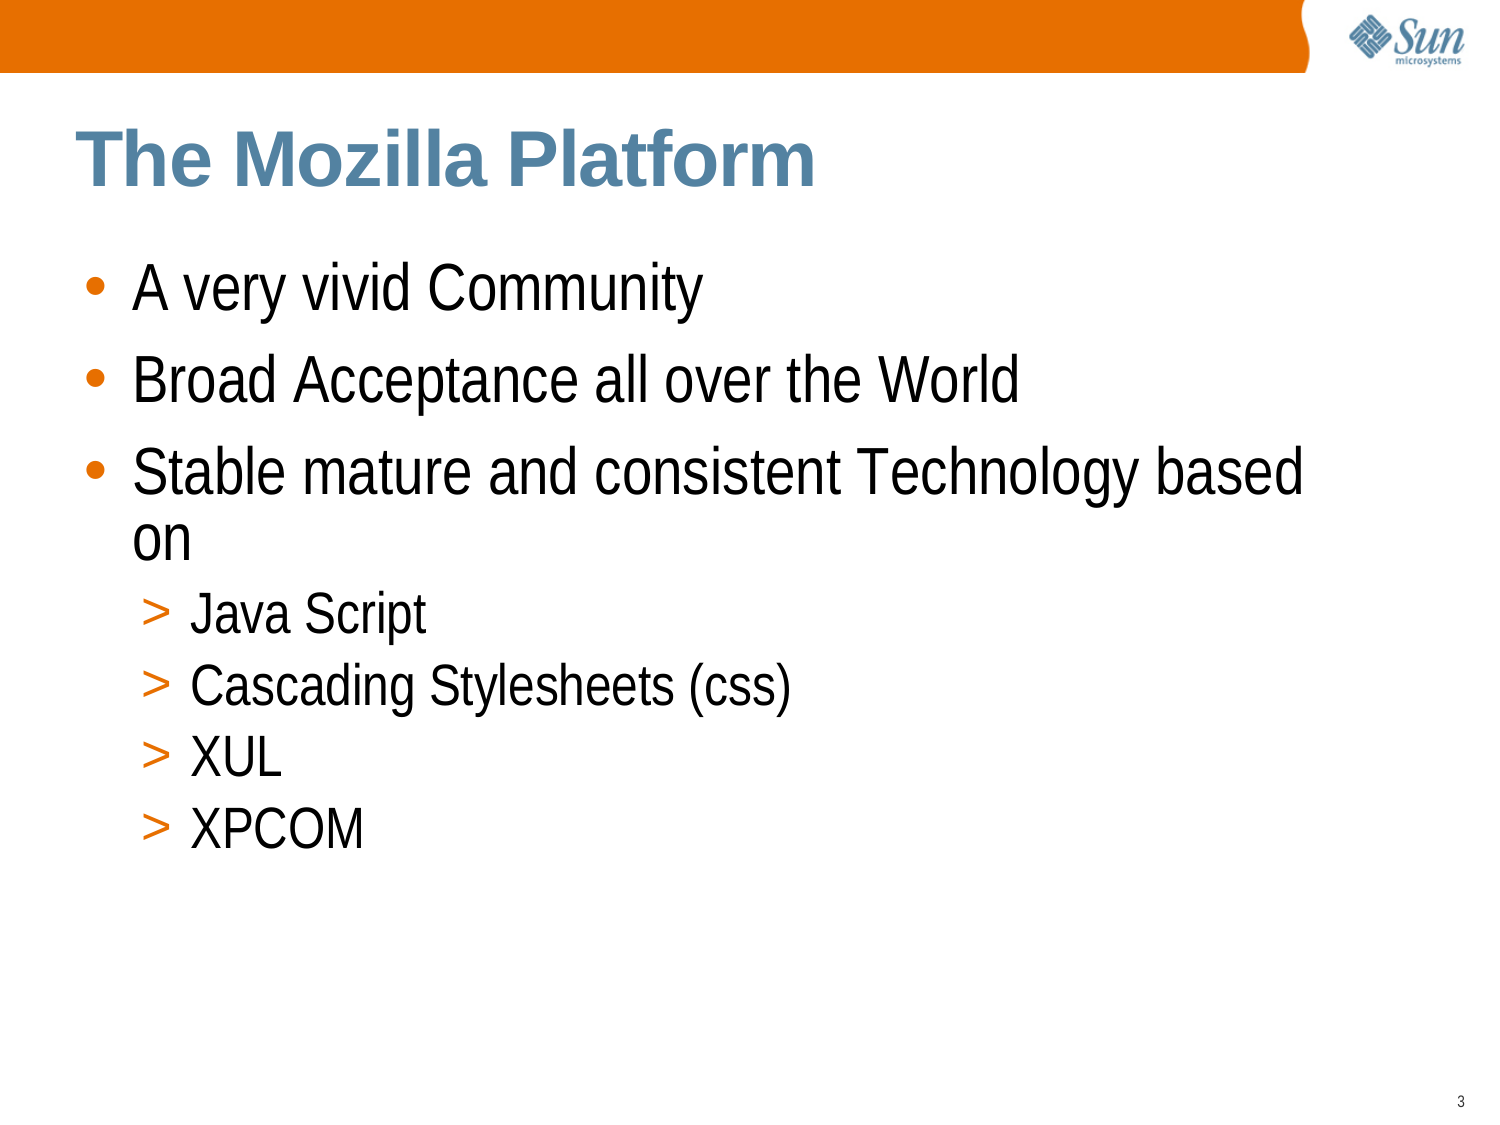

# The Mozilla Platform
A very vivid Community
Broad Acceptance all over the World
Stable mature and consistent Technology based on
Java Script
Cascading Stylesheets (css)
XUL
XPCOM